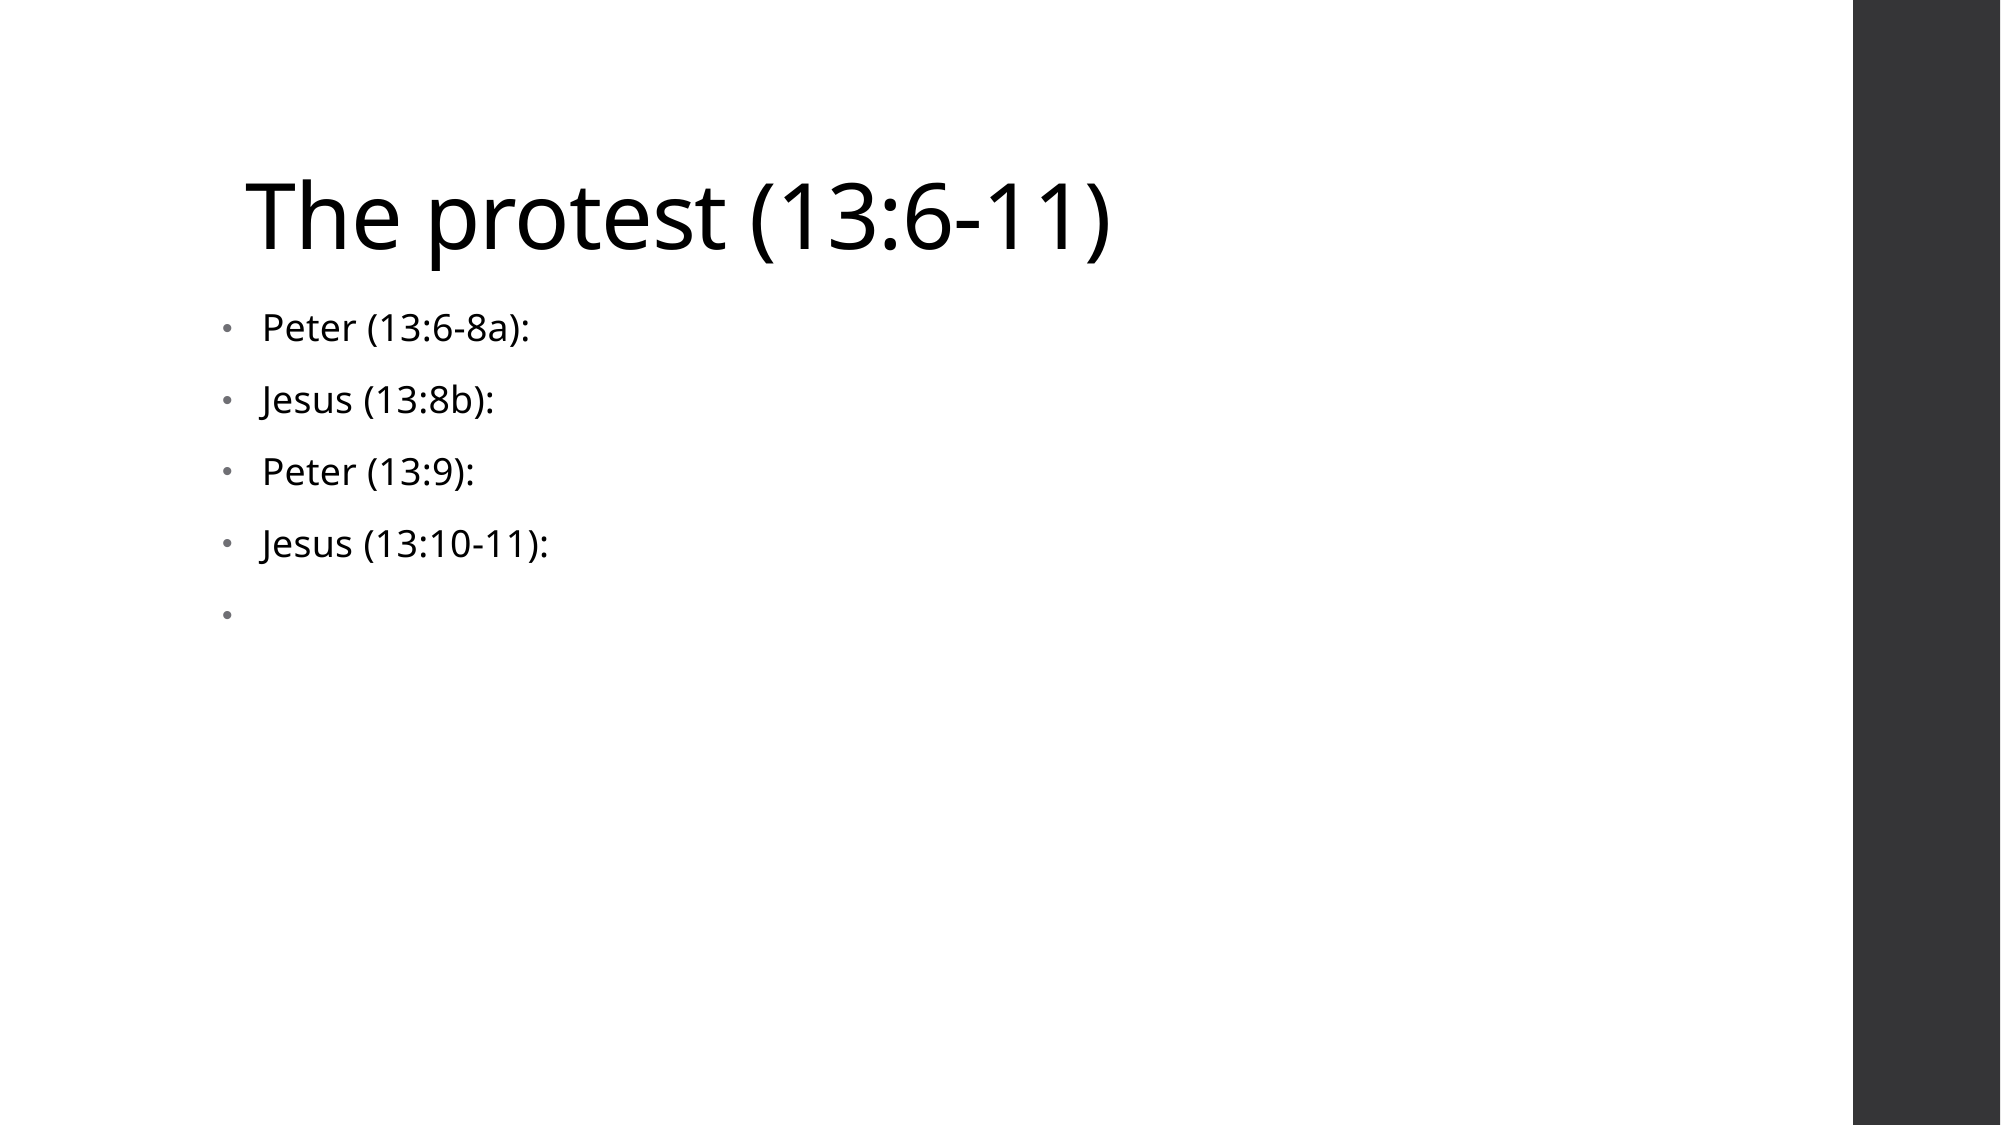

# The protest (13:6-11)
 Peter (13:6-8a):
 Jesus (13:8b):
 Peter (13:9):
 Jesus (13:10-11):